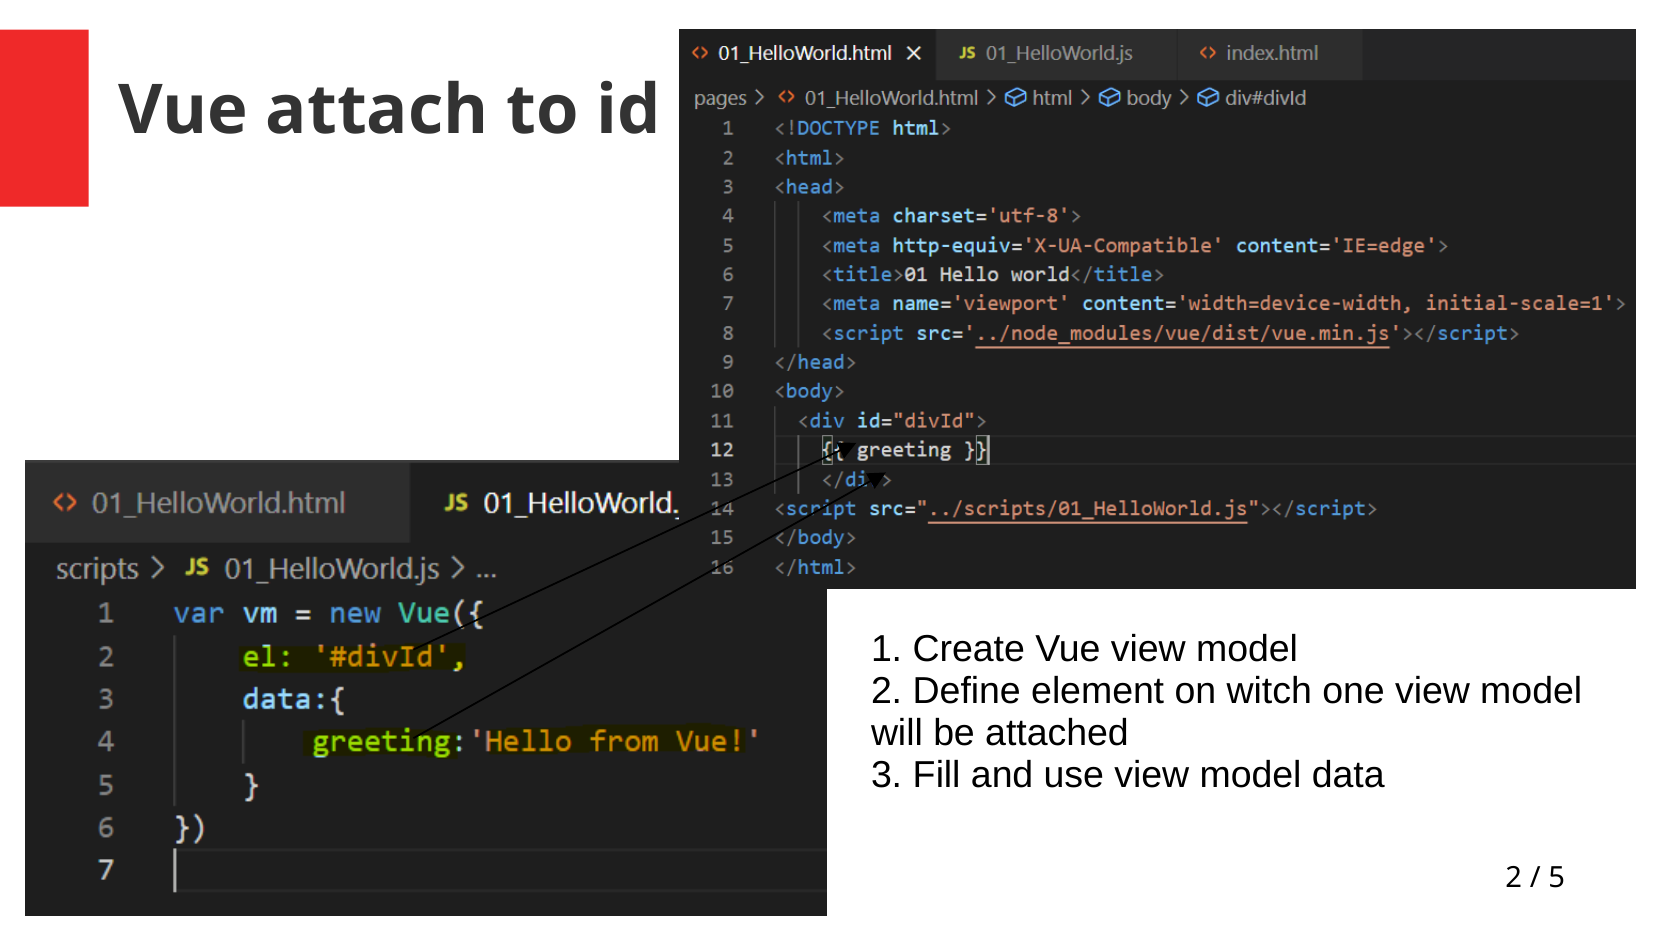

# Vue attach to id
1. Create Vue view model
2. Define element on witch one view model will be attached
3. Fill and use view model data
2